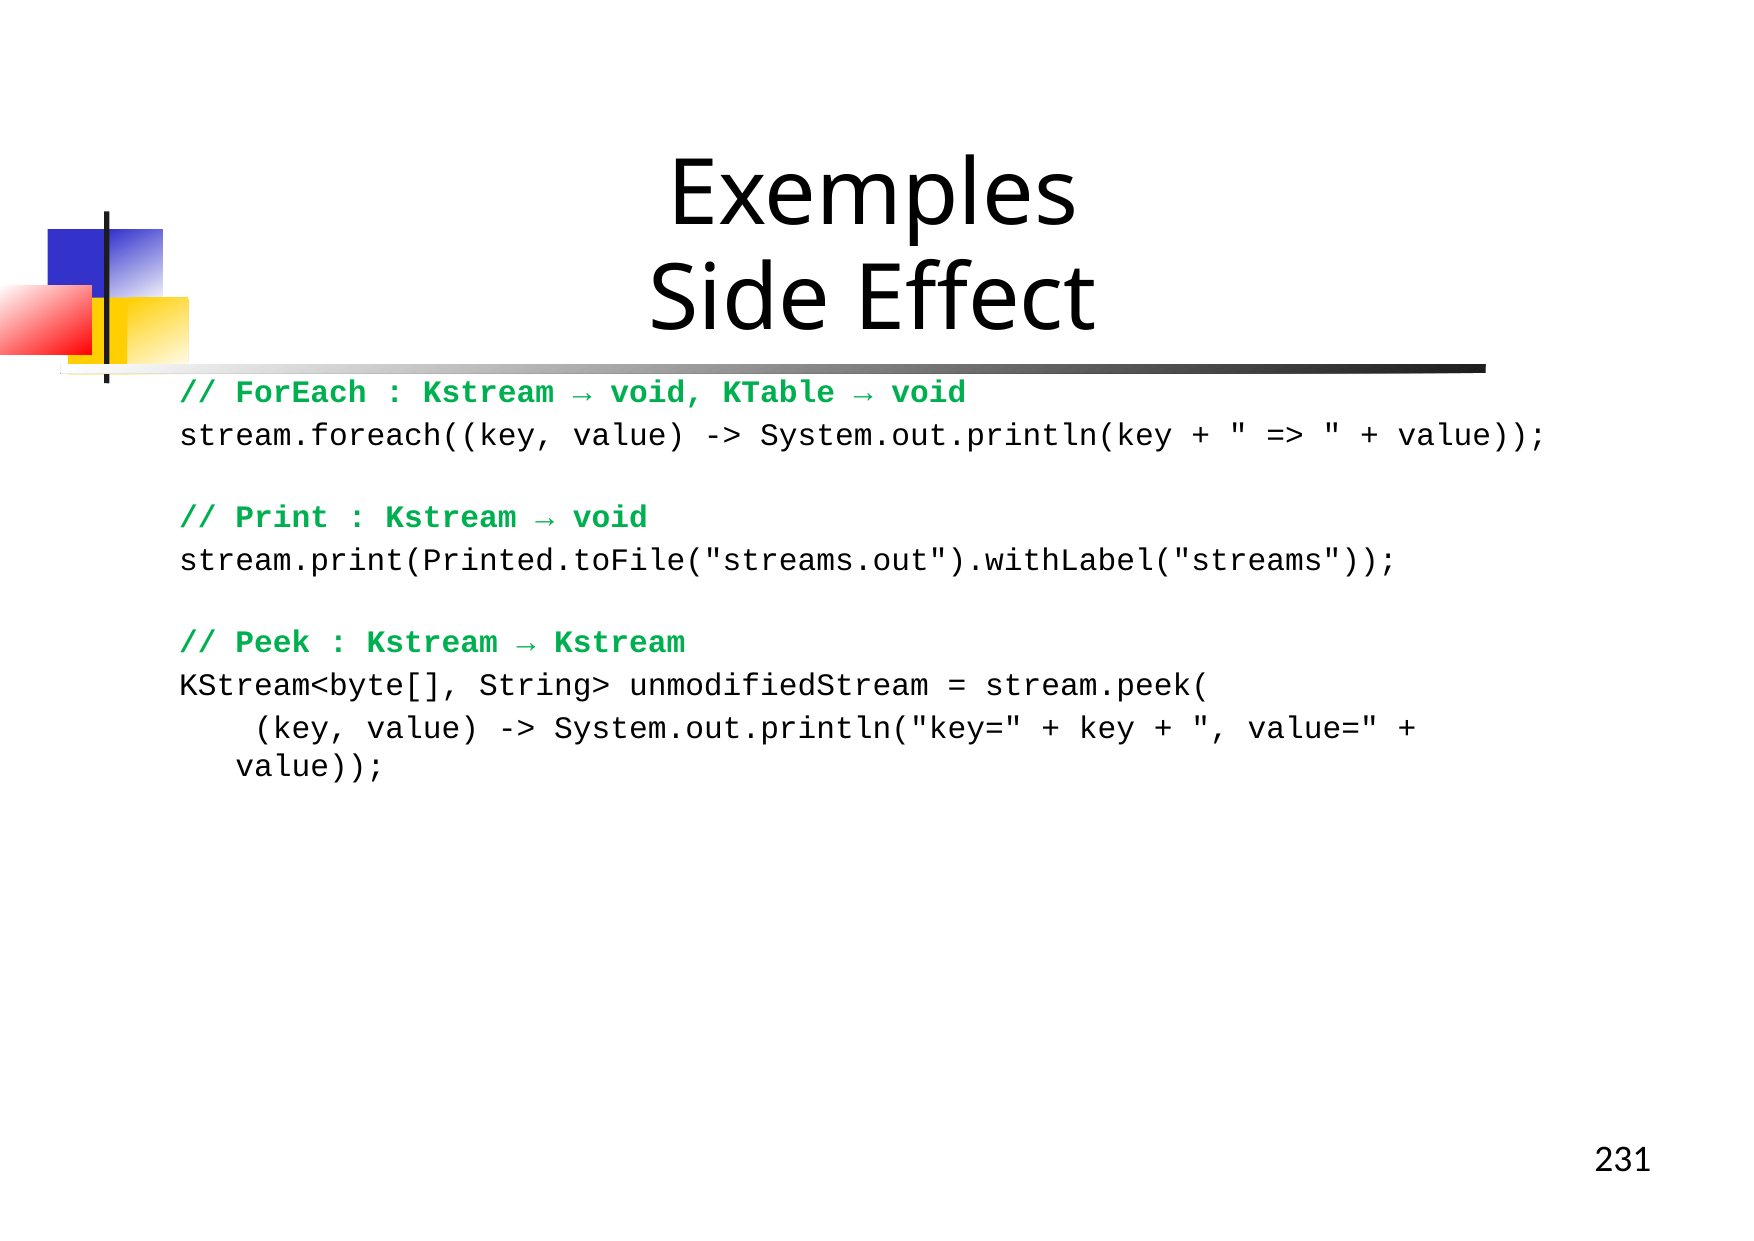

# Exemples Side Effect
// ForEach : Kstream → void, KTable → void
stream.foreach((key, value) -> System.out.println(key + " => " + value));
// Print : Kstream → void
stream.print(Printed.toFile("streams.out").withLabel("streams"));
// Peek : Kstream → Kstream
KStream<byte[], String> unmodifiedStream = stream.peek(
 (key, value) -> System.out.println("key=" + key + ", value=" + value));